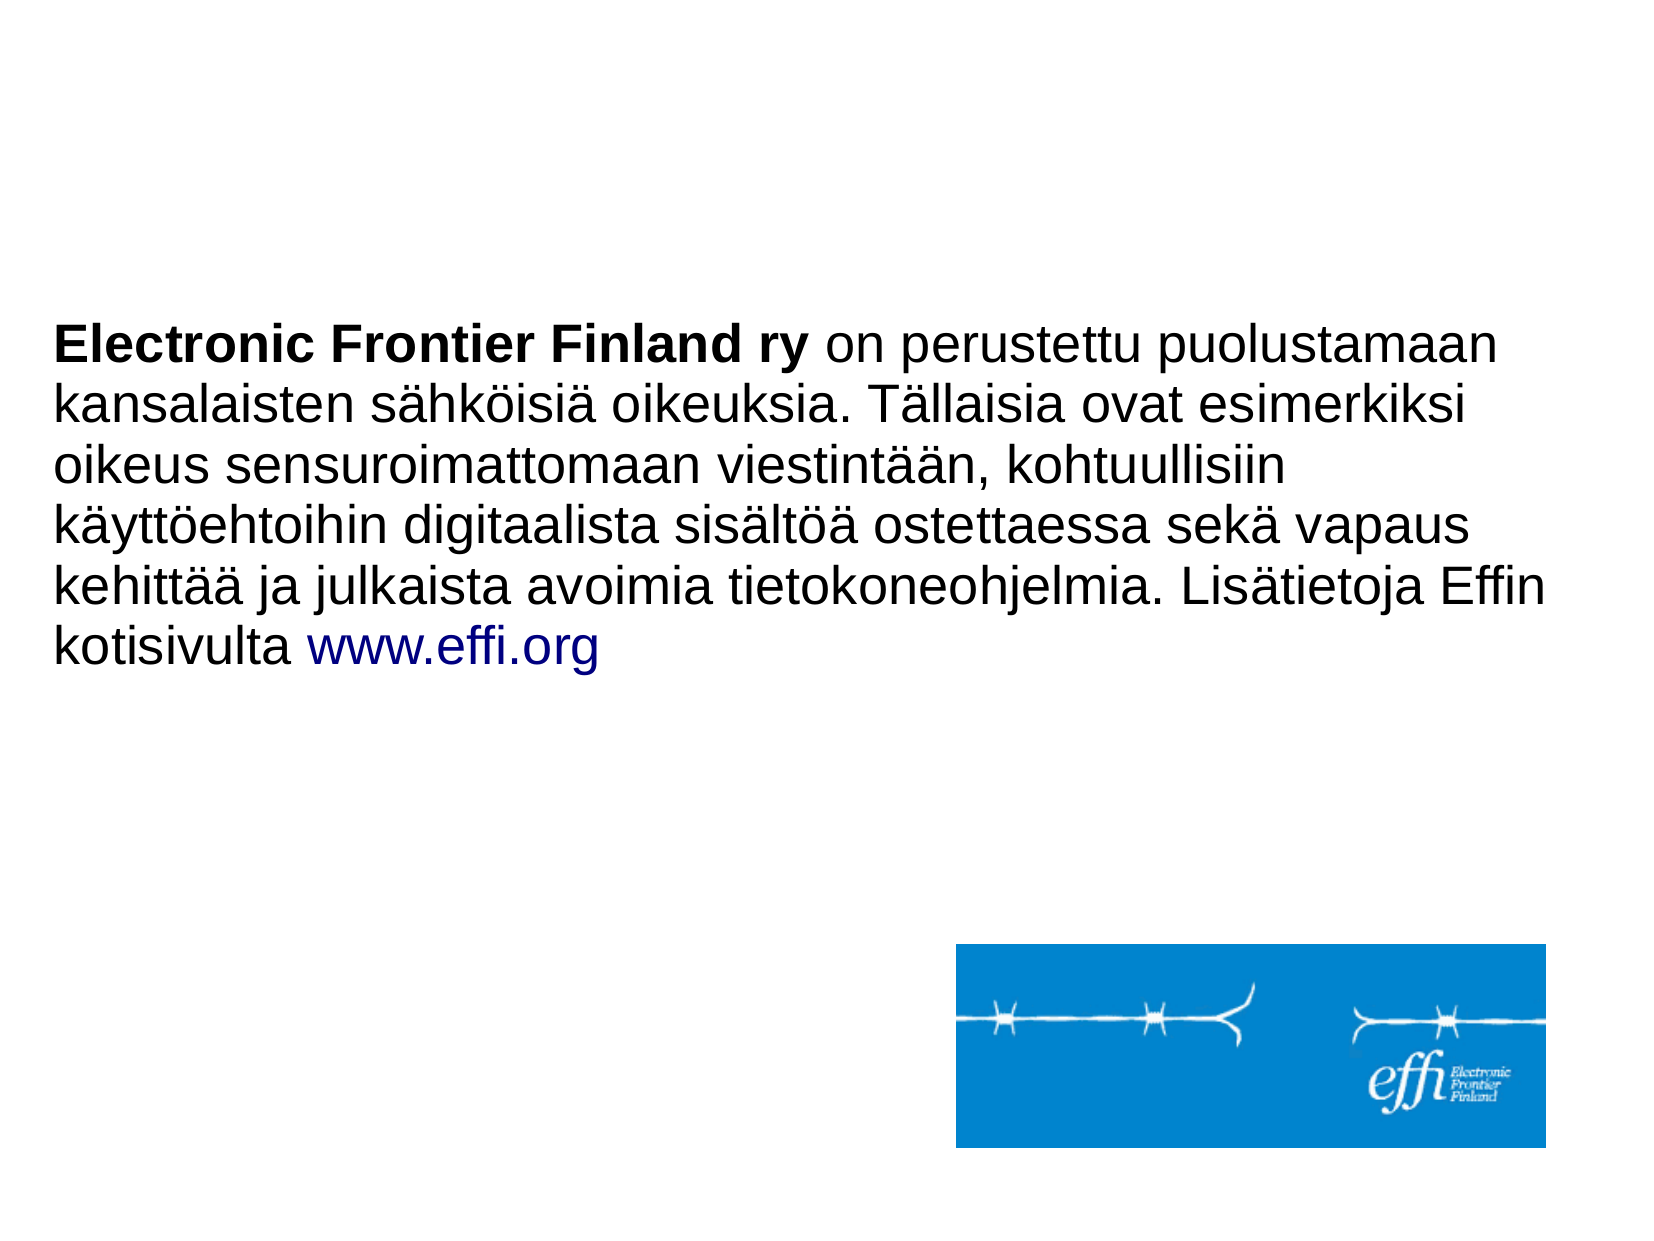

Electronic Frontier Finland ry on perustettu puolustamaan kansalaisten sähköisiä oikeuksia. Tällaisia ovat esimerkiksi oikeus sensuroimattomaan viestintään, kohtuullisiin käyttöehtoihin digitaalista sisältöä ostettaessa sekä vapaus kehittää ja julkaista avoimia tietokoneohjelmia. Lisätietoja Effin kotisivulta www.effi.org